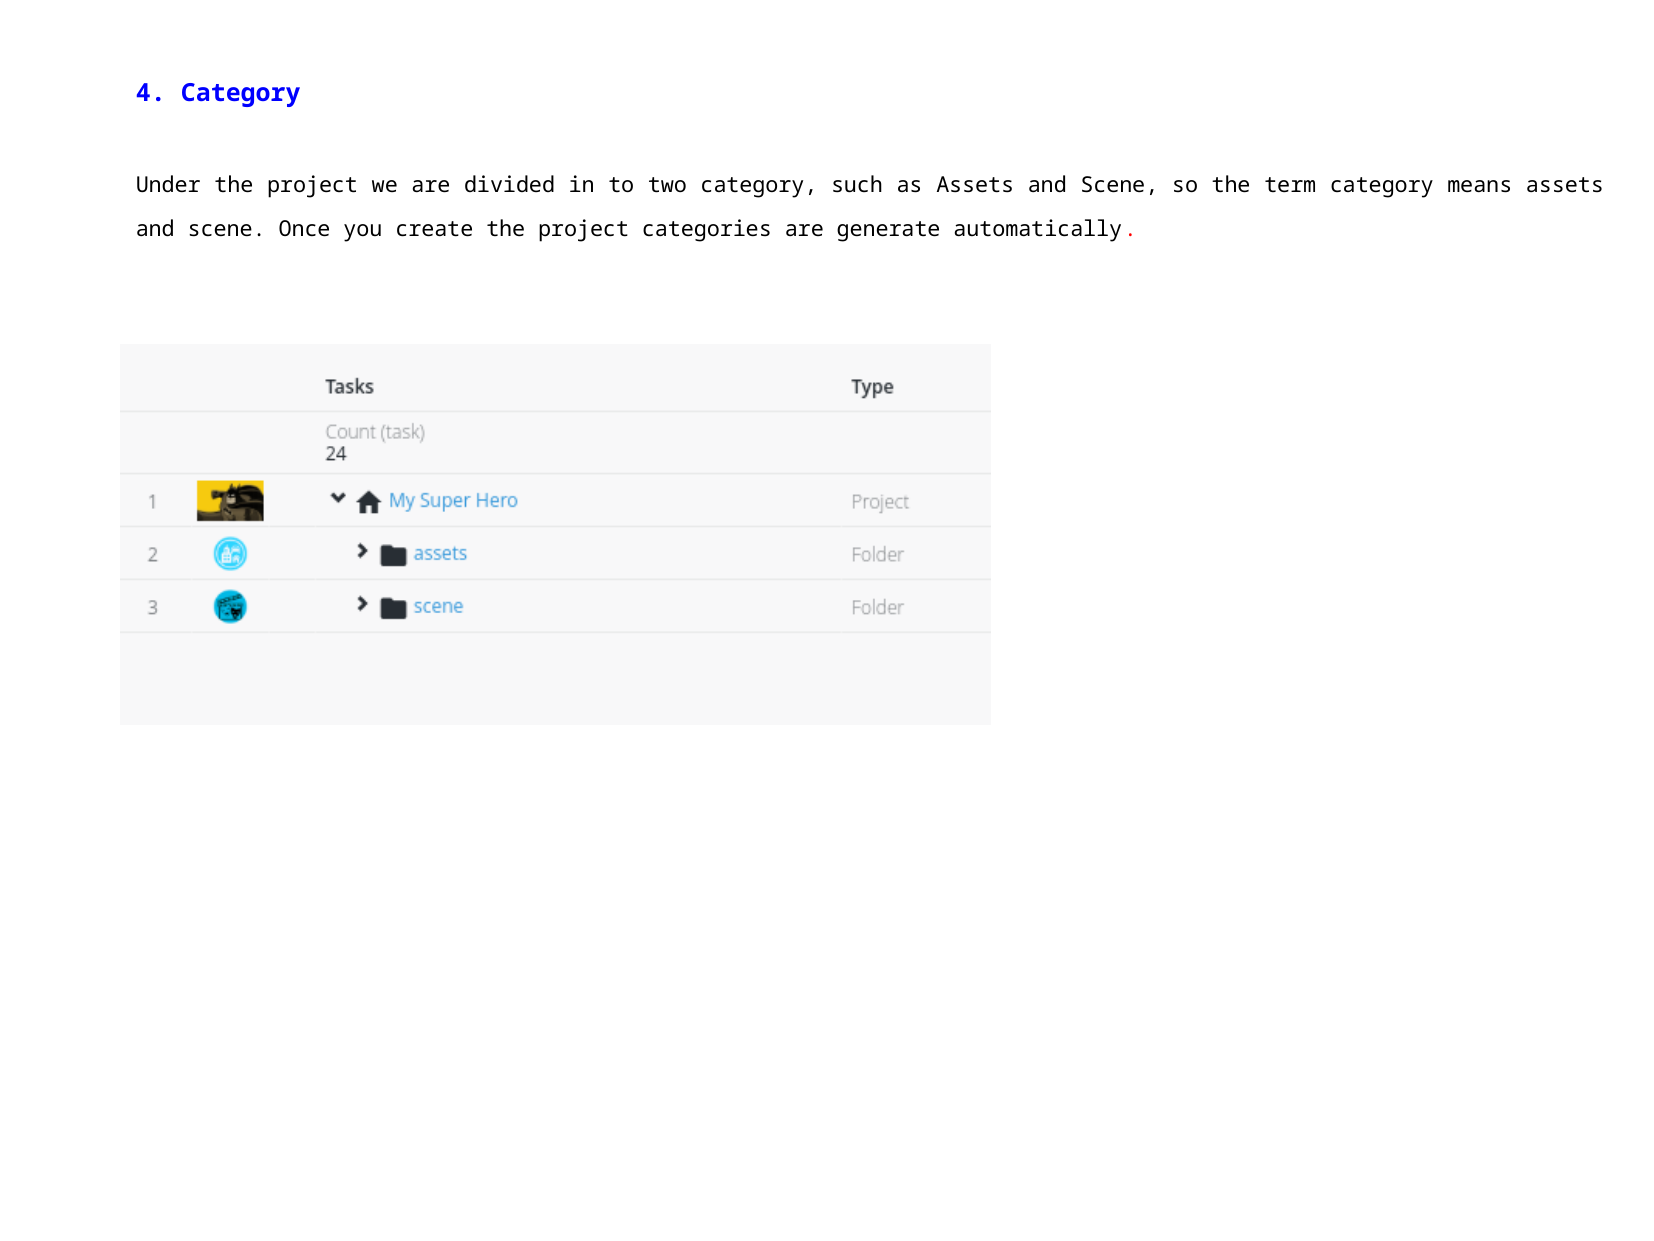

4. Category
Under the project we are divided in to two category, such as Assets and Scene, so the term category means assets and scene. Once you create the project categories are generate automatically.